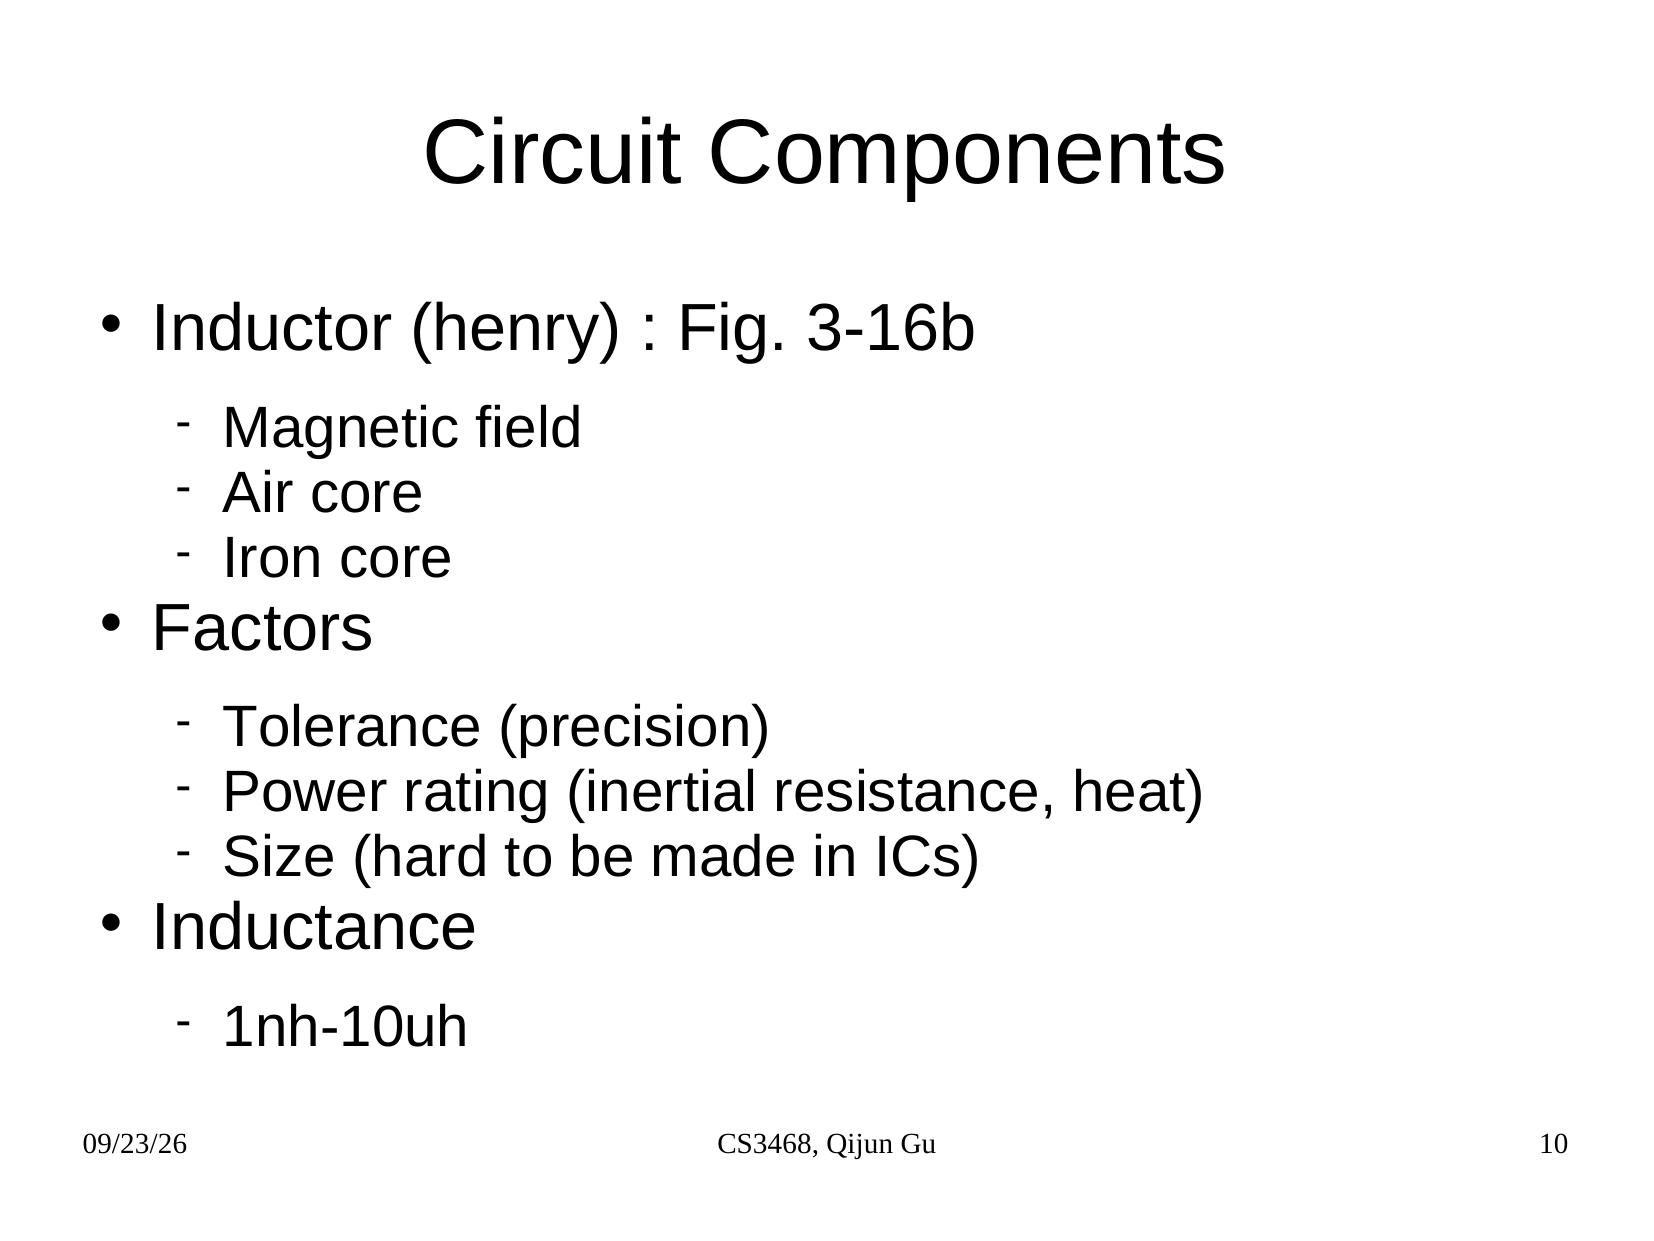

# Circuit Components
Inductor (henry) : Fig. 3-16b
Magnetic field
Air core
Iron core
Factors
Tolerance (precision)
Power rating (inertial resistance, heat)
Size (hard to be made in ICs)
Inductance
1nh-10uh
CS3468, Qijun Gu
10